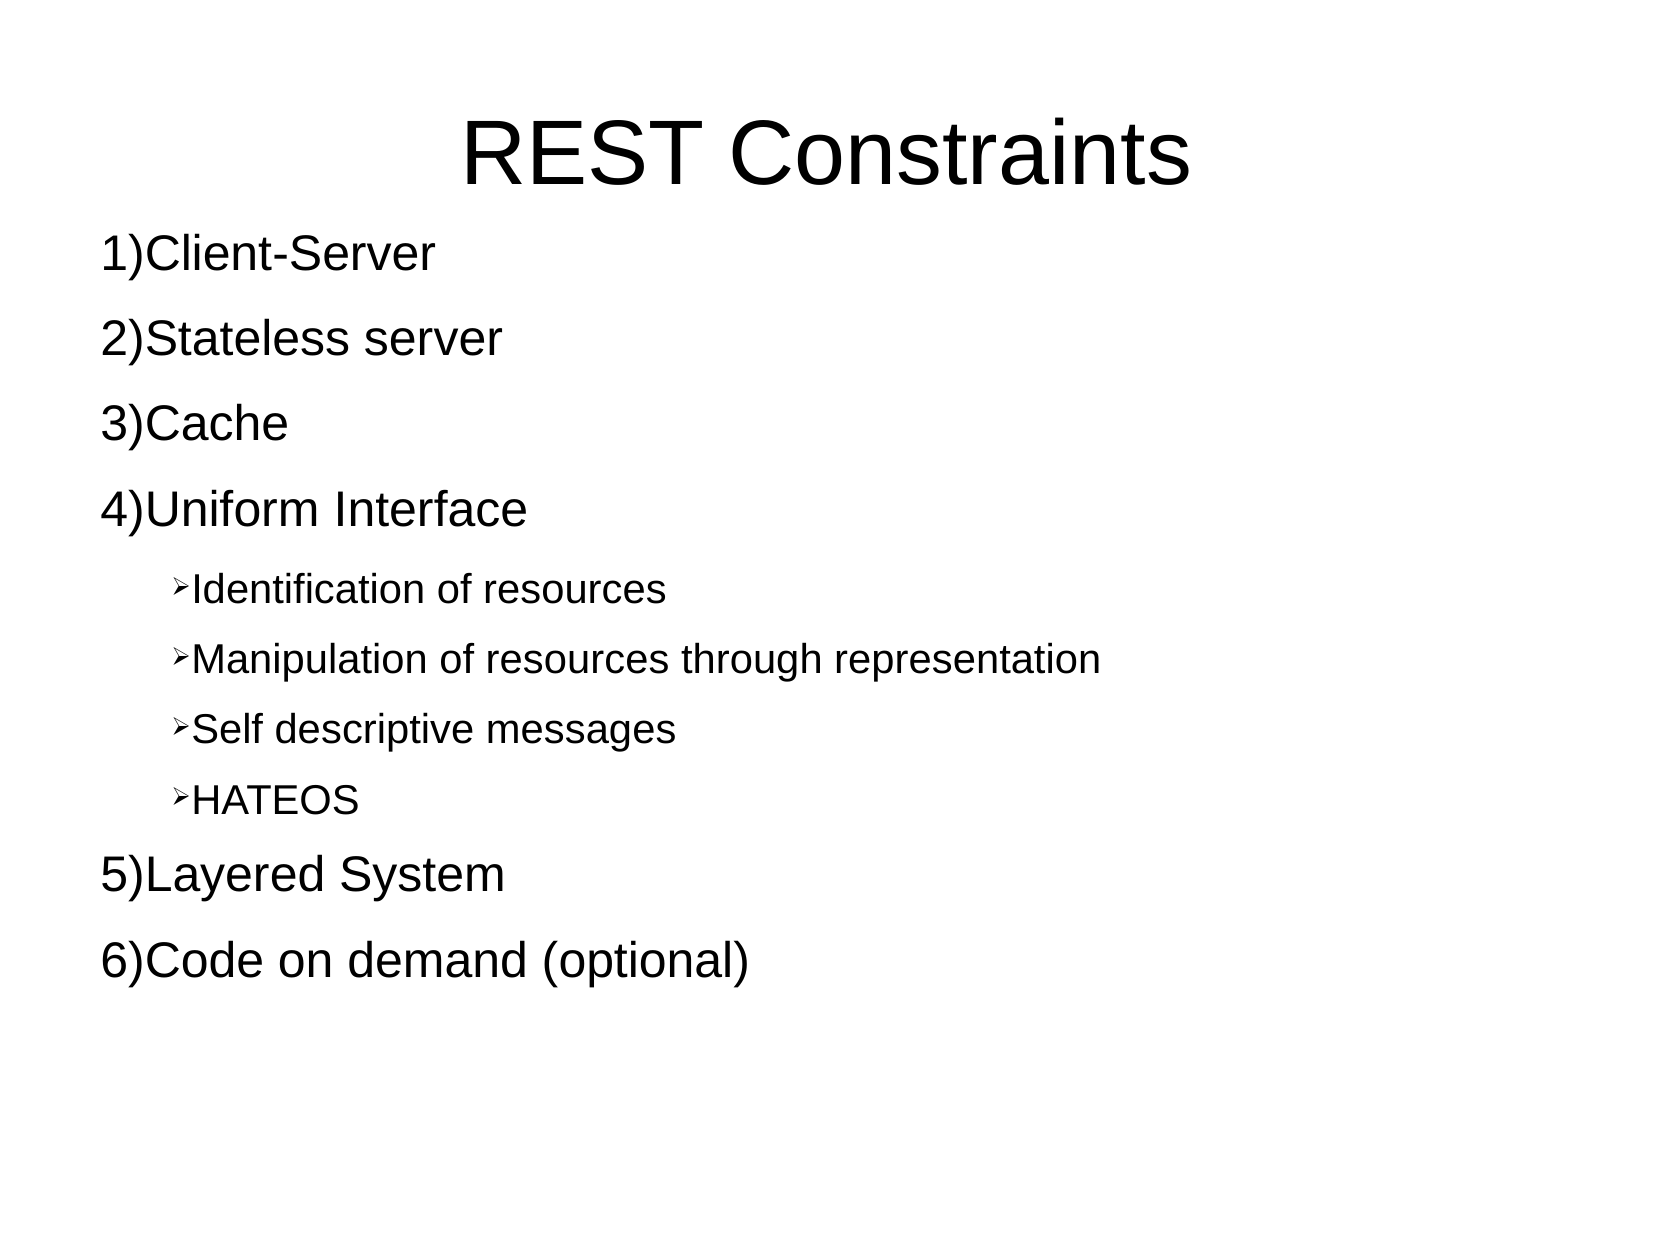

# REST Constraints
Client-Server
Stateless server
Cache
Uniform Interface
Identification of resources
Manipulation of resources through representation
Self descriptive messages
HATEOS
Layered System
Code on demand (optional)